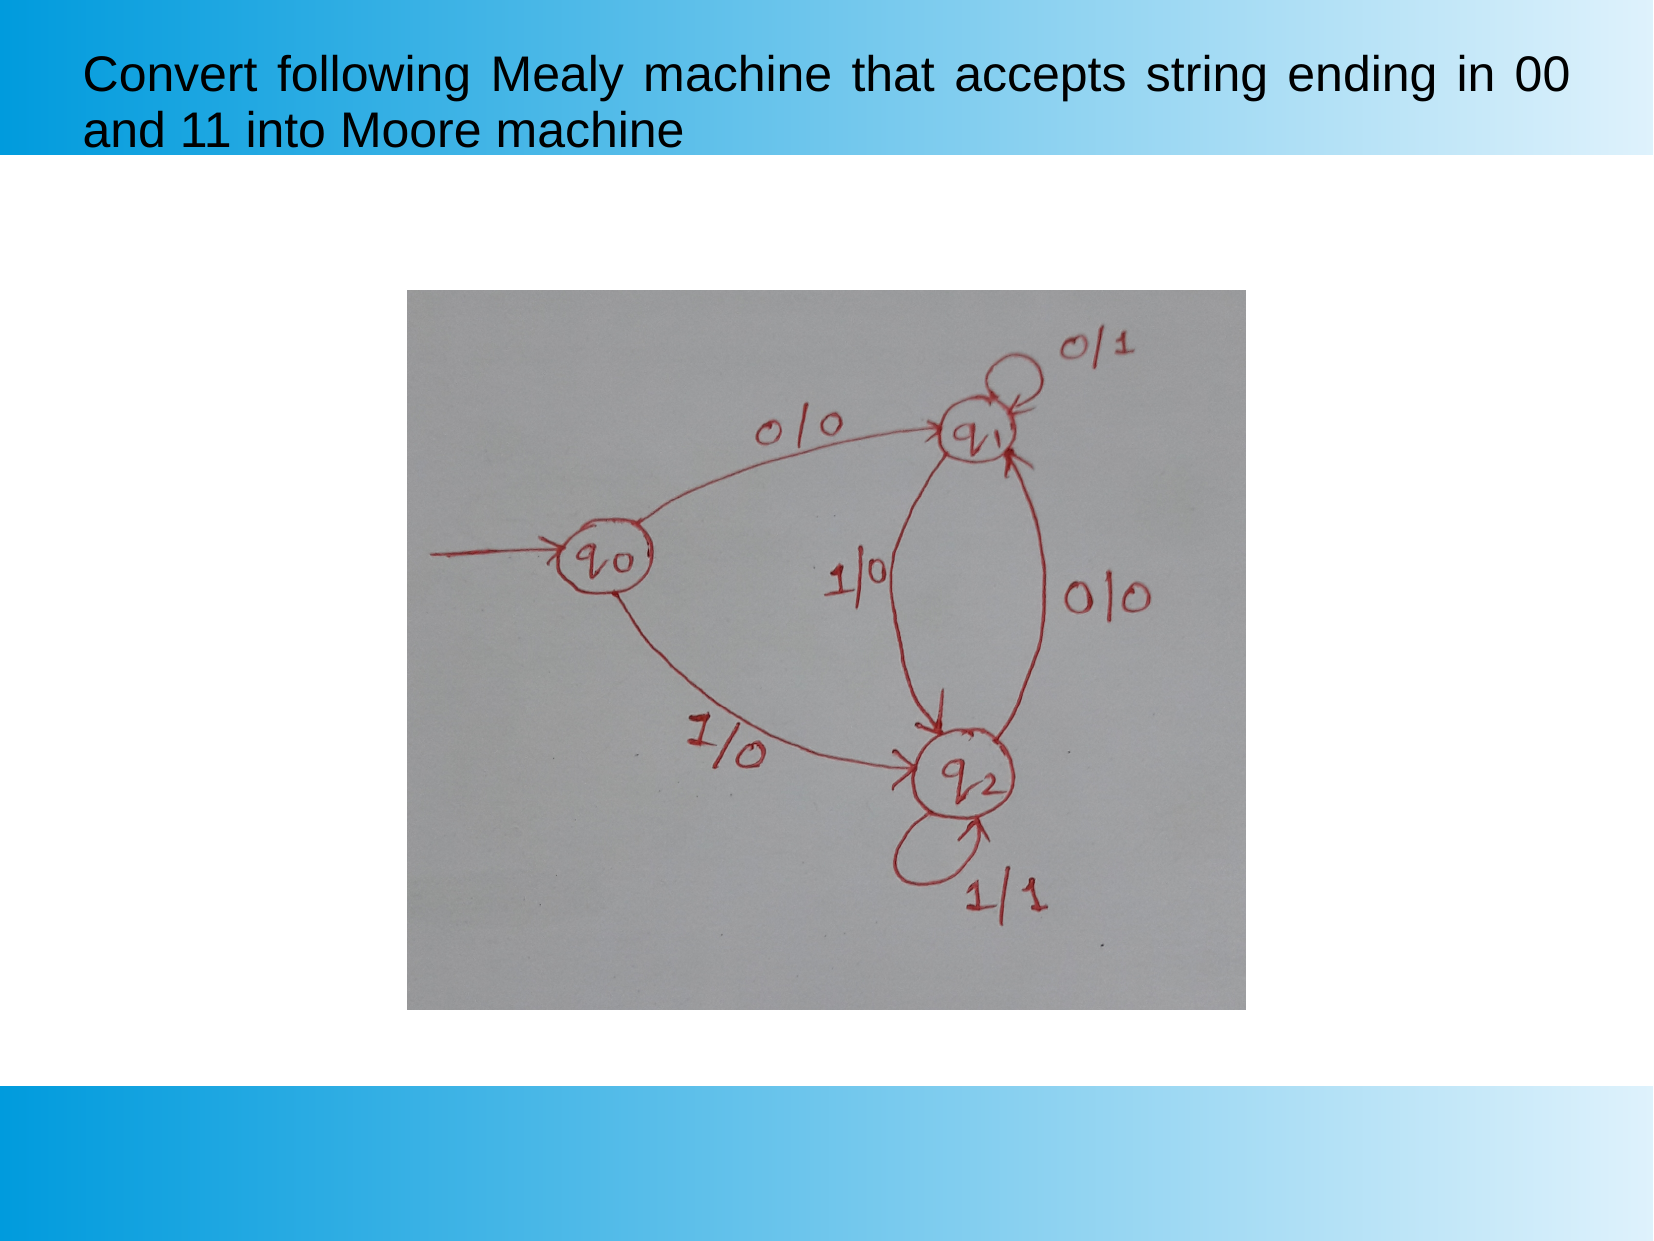

# Convert following Mealy machine that accepts string ending in 00 and 11 into Moore machine